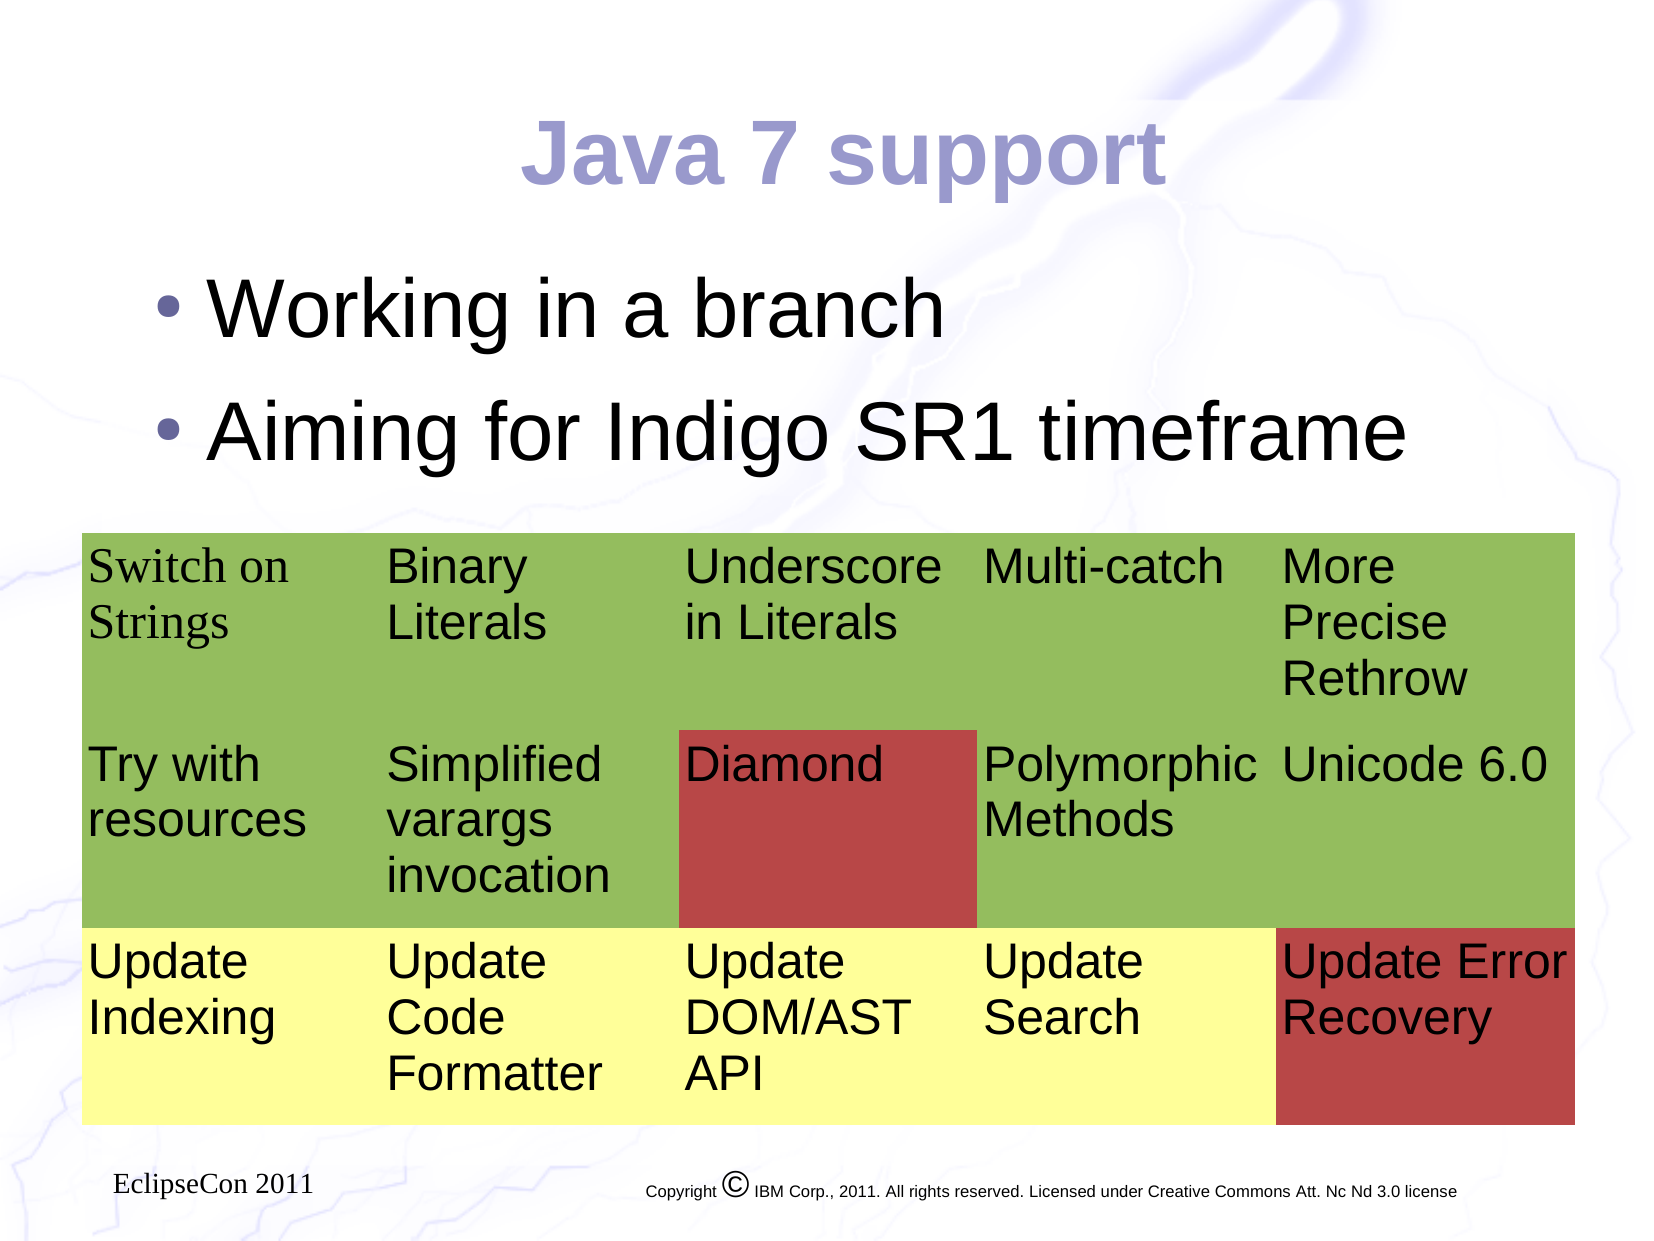

# Java 7 support
Working in a branch
Aiming for Indigo SR1 timeframe
| Switch on Strings | Binary Literals | Underscore in Literals | Multi-catch | More Precise Rethrow |
| --- | --- | --- | --- | --- |
| Try with resources | Simplified varargs invocation | Diamond | Polymorphic Methods | Unicode 6.0 |
| Update Indexing | Update Code Formatter | Update DOM/AST API | Update Search | Update Error Recovery |